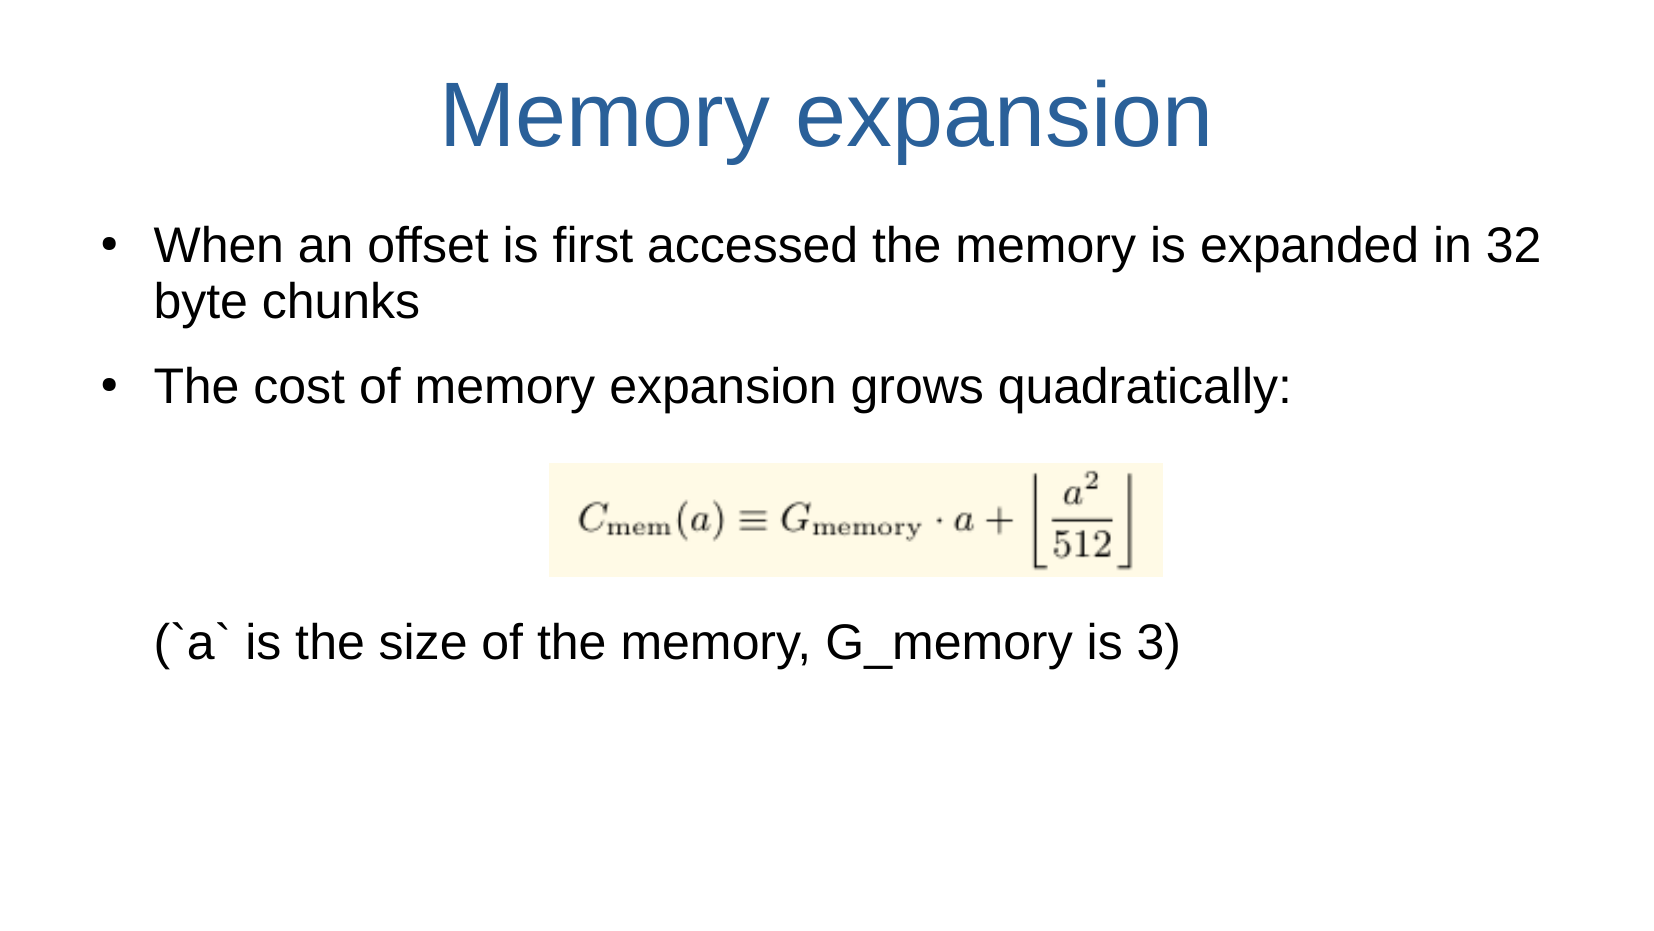

Memory expansion
# When an offset is first accessed the memory is expanded in 32 byte chunks
The cost of memory expansion grows quadratically:
(`a` is the size of the memory, G_memory is 3)